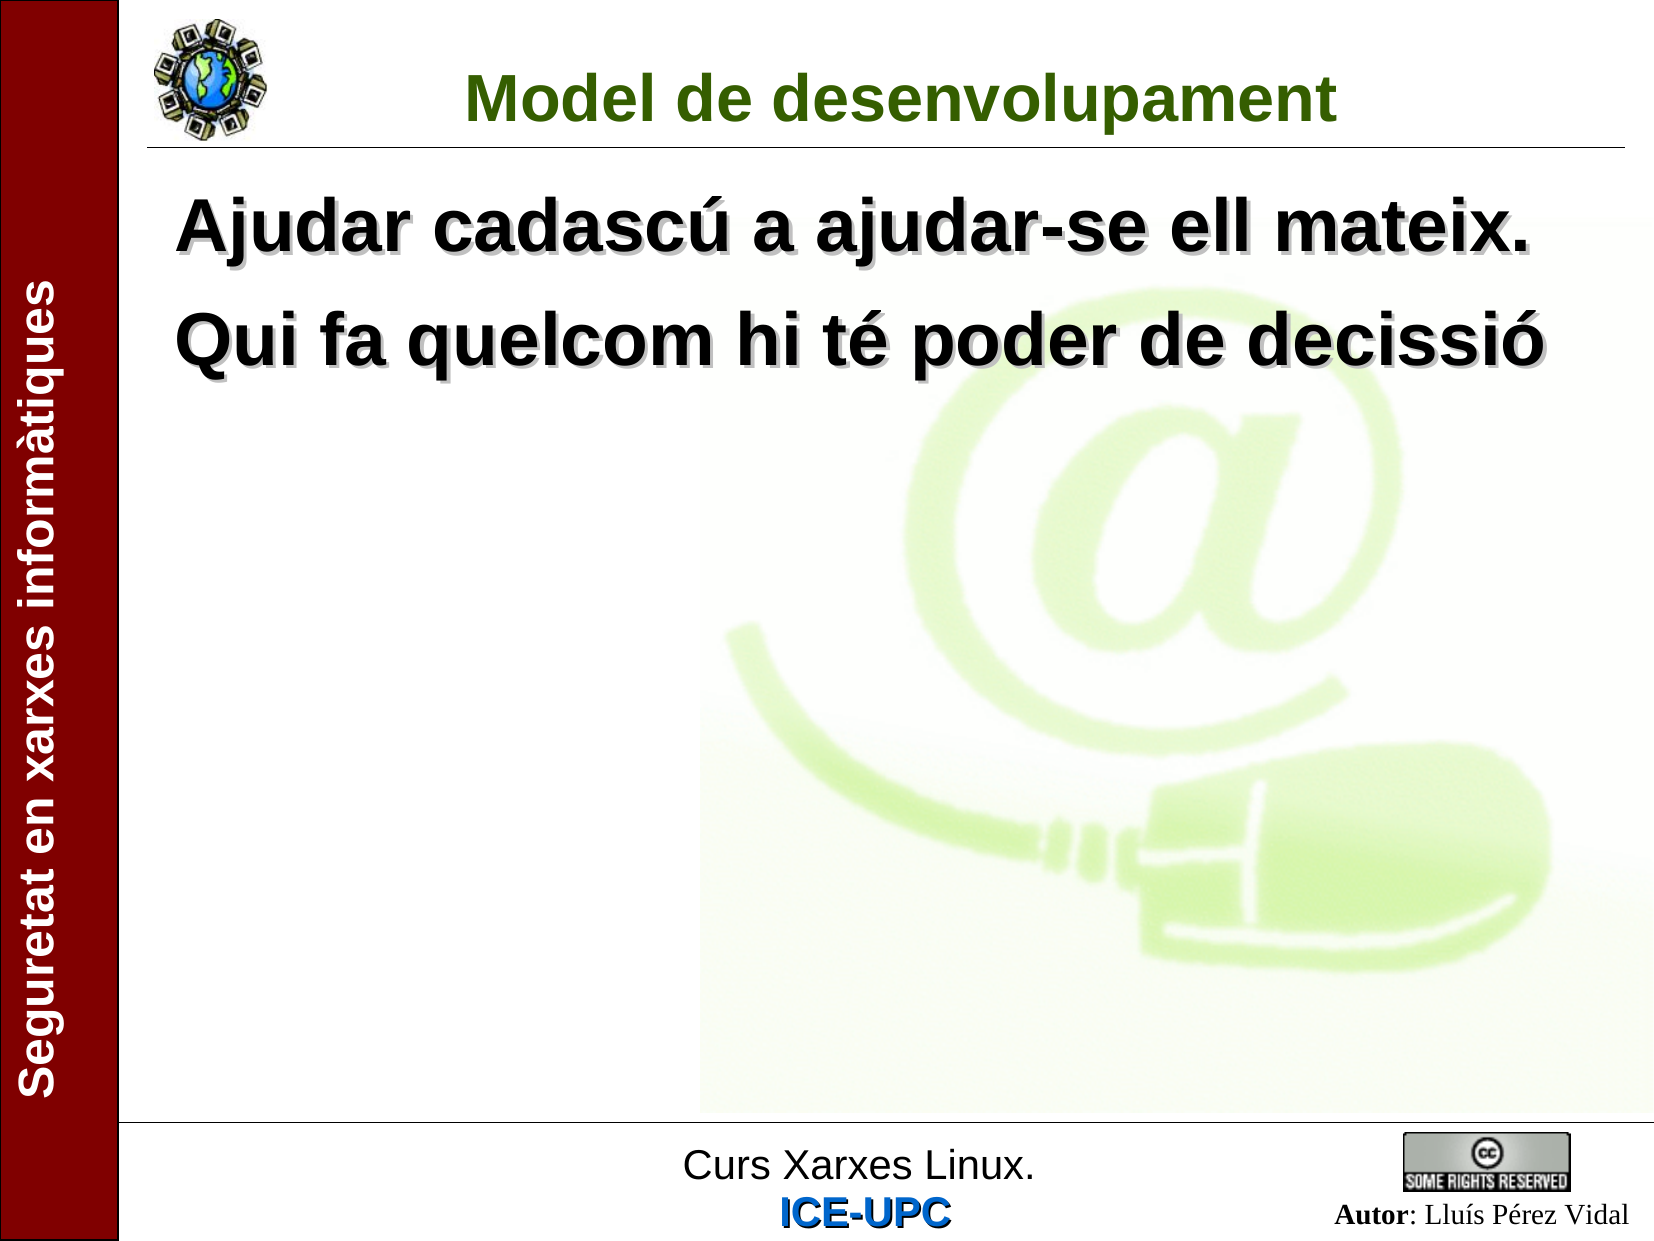

# Model de desenvolupament
Ajudar cadascú a ajudar-se ell mateix.
Qui fa quelcom hi té poder de decissió